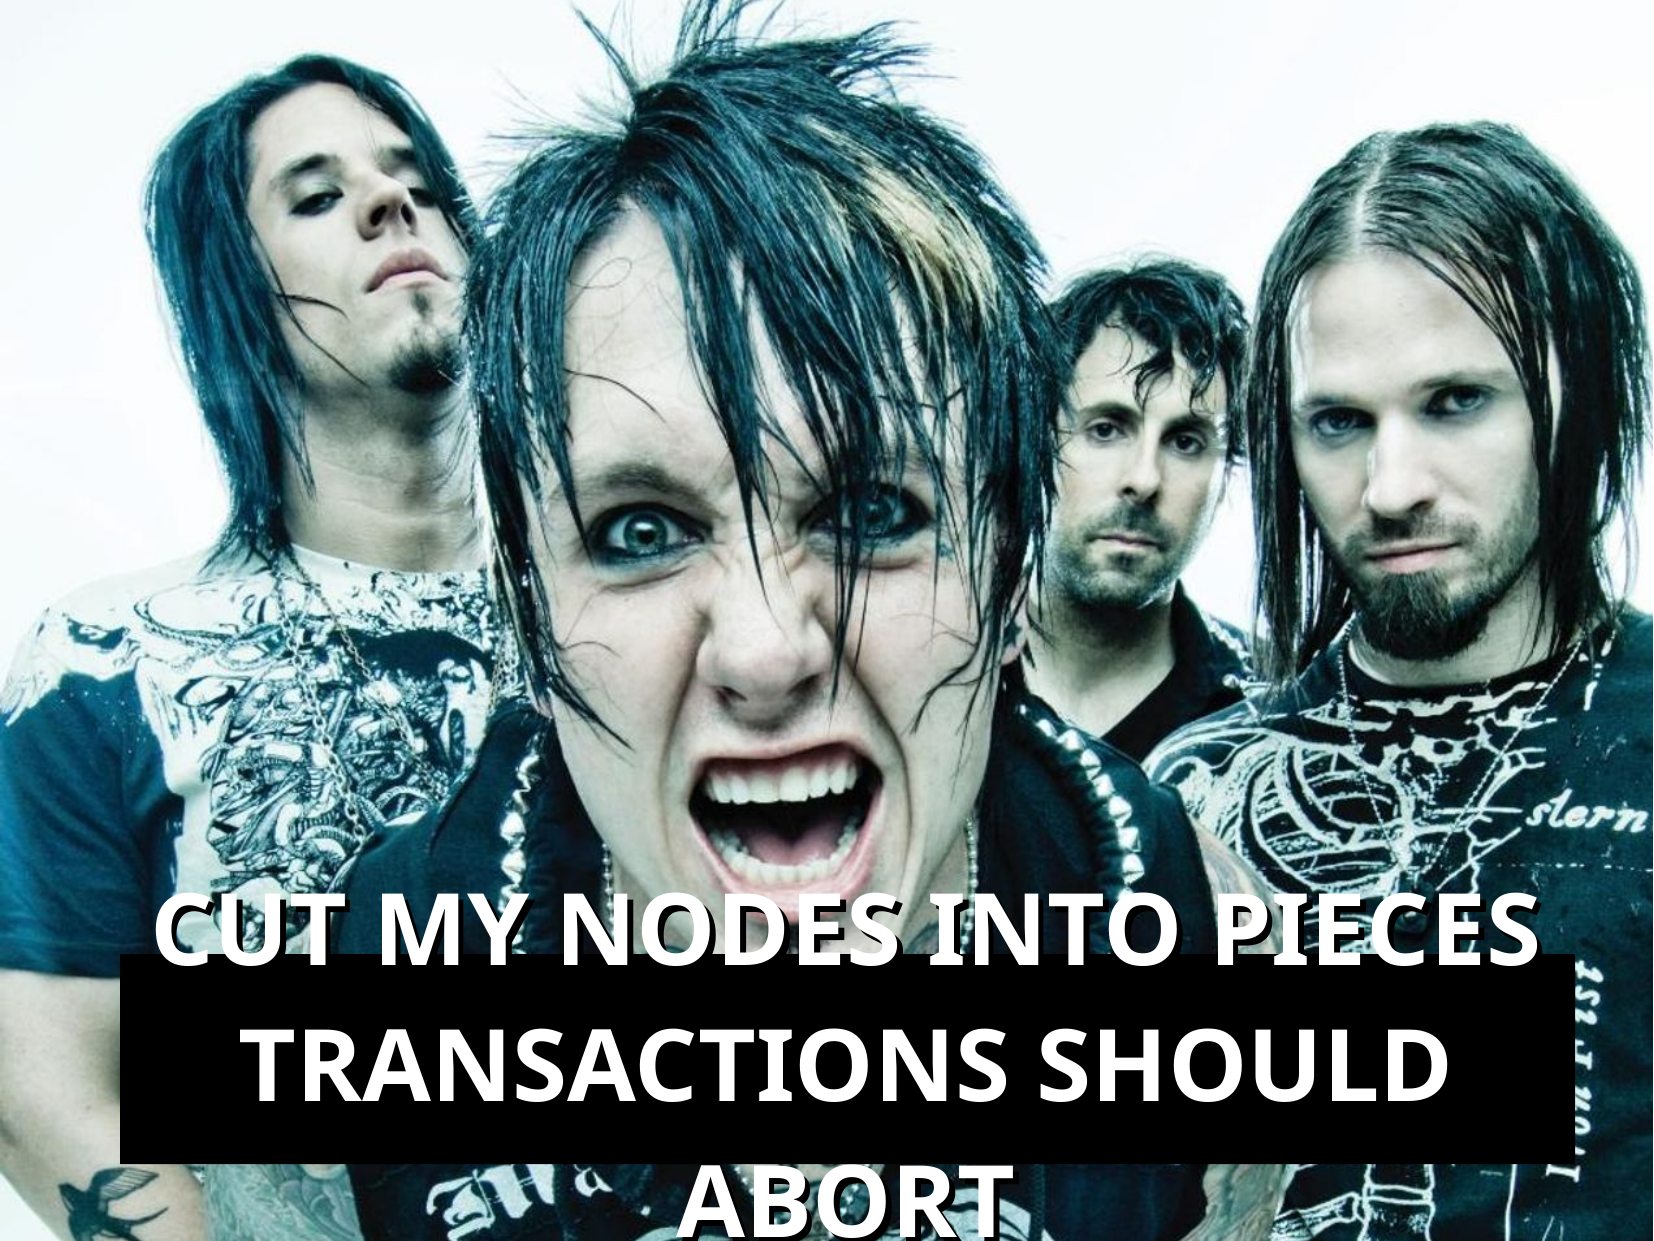

# CUT MY NODES INTO PIECES
TRANSACTIONS SHOULD ABORT